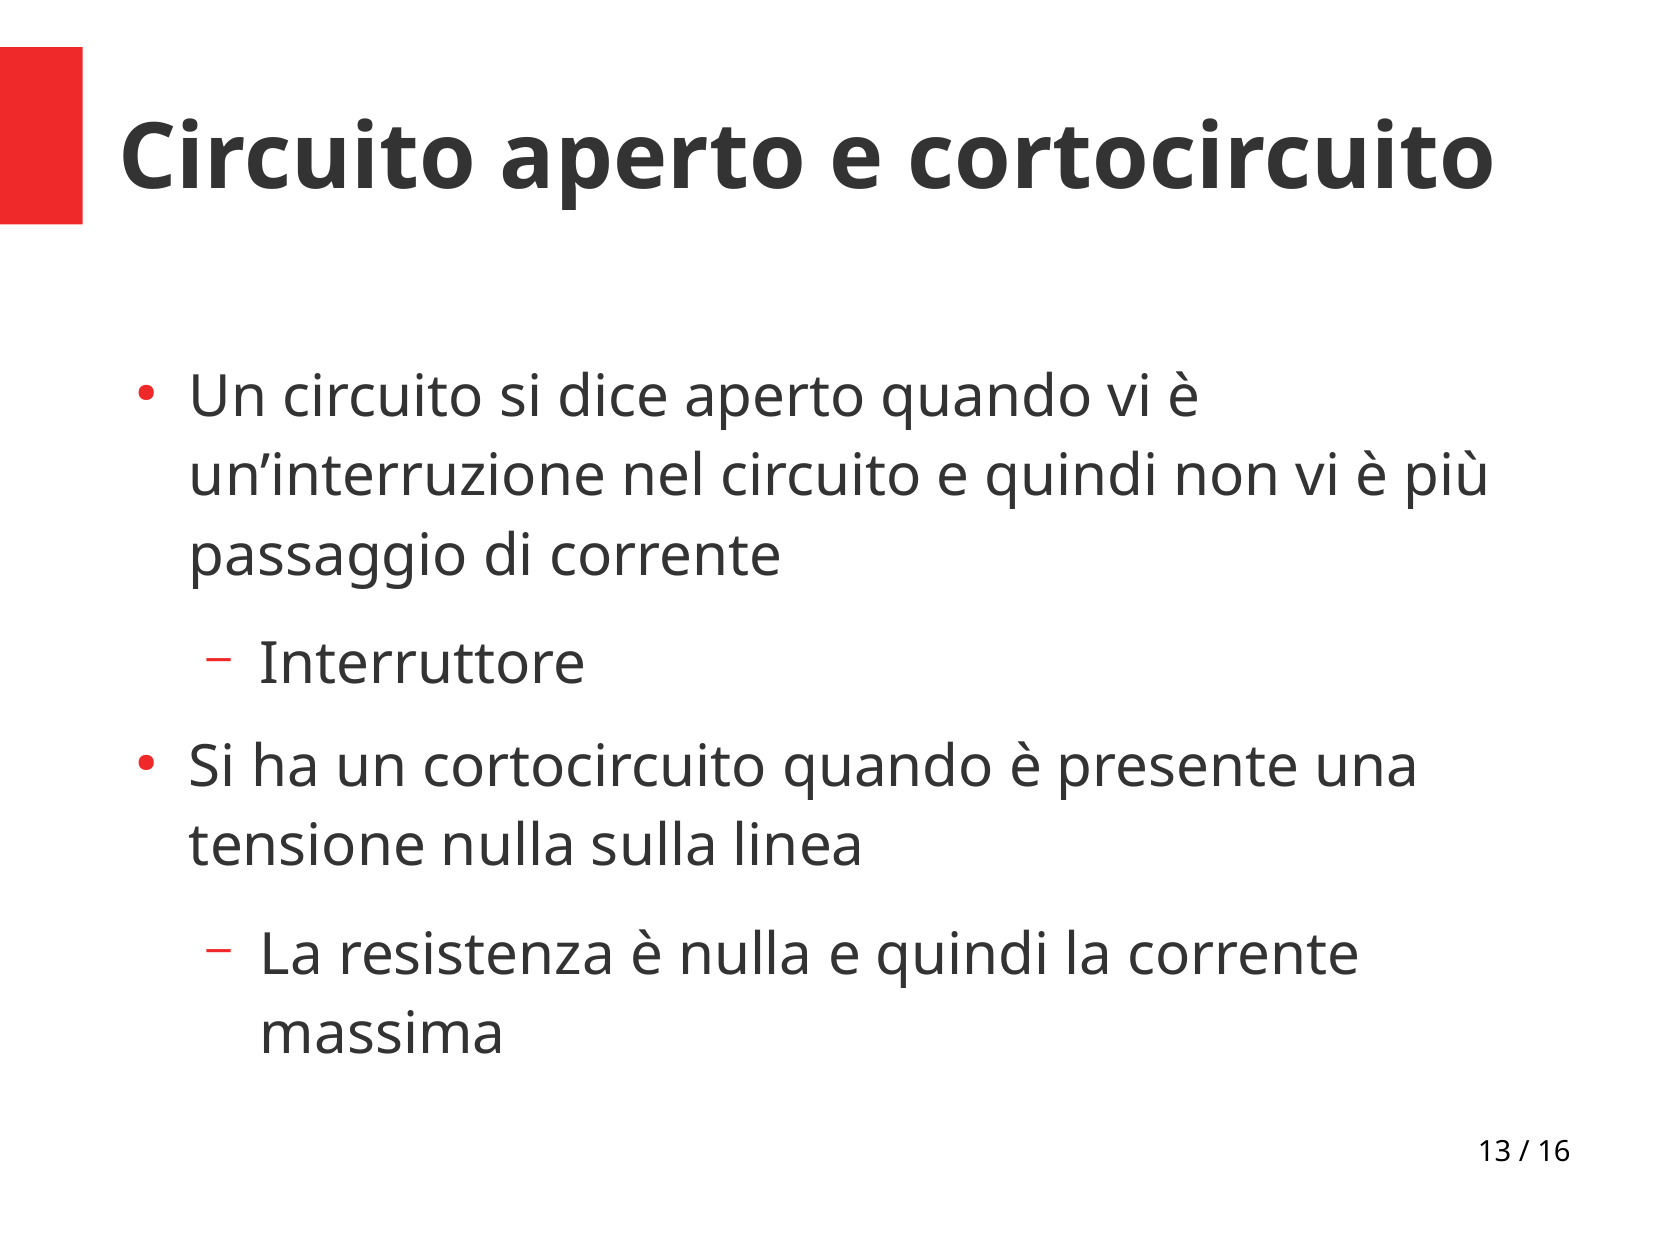

# Circuito aperto e cortocircuito
Un circuito si dice aperto quando vi è un’interruzione nel circuito e quindi non vi è più passaggio di corrente
Interruttore
Si ha un cortocircuito quando è presente una tensione nulla sulla linea
La resistenza è nulla e quindi la corrente massima
13